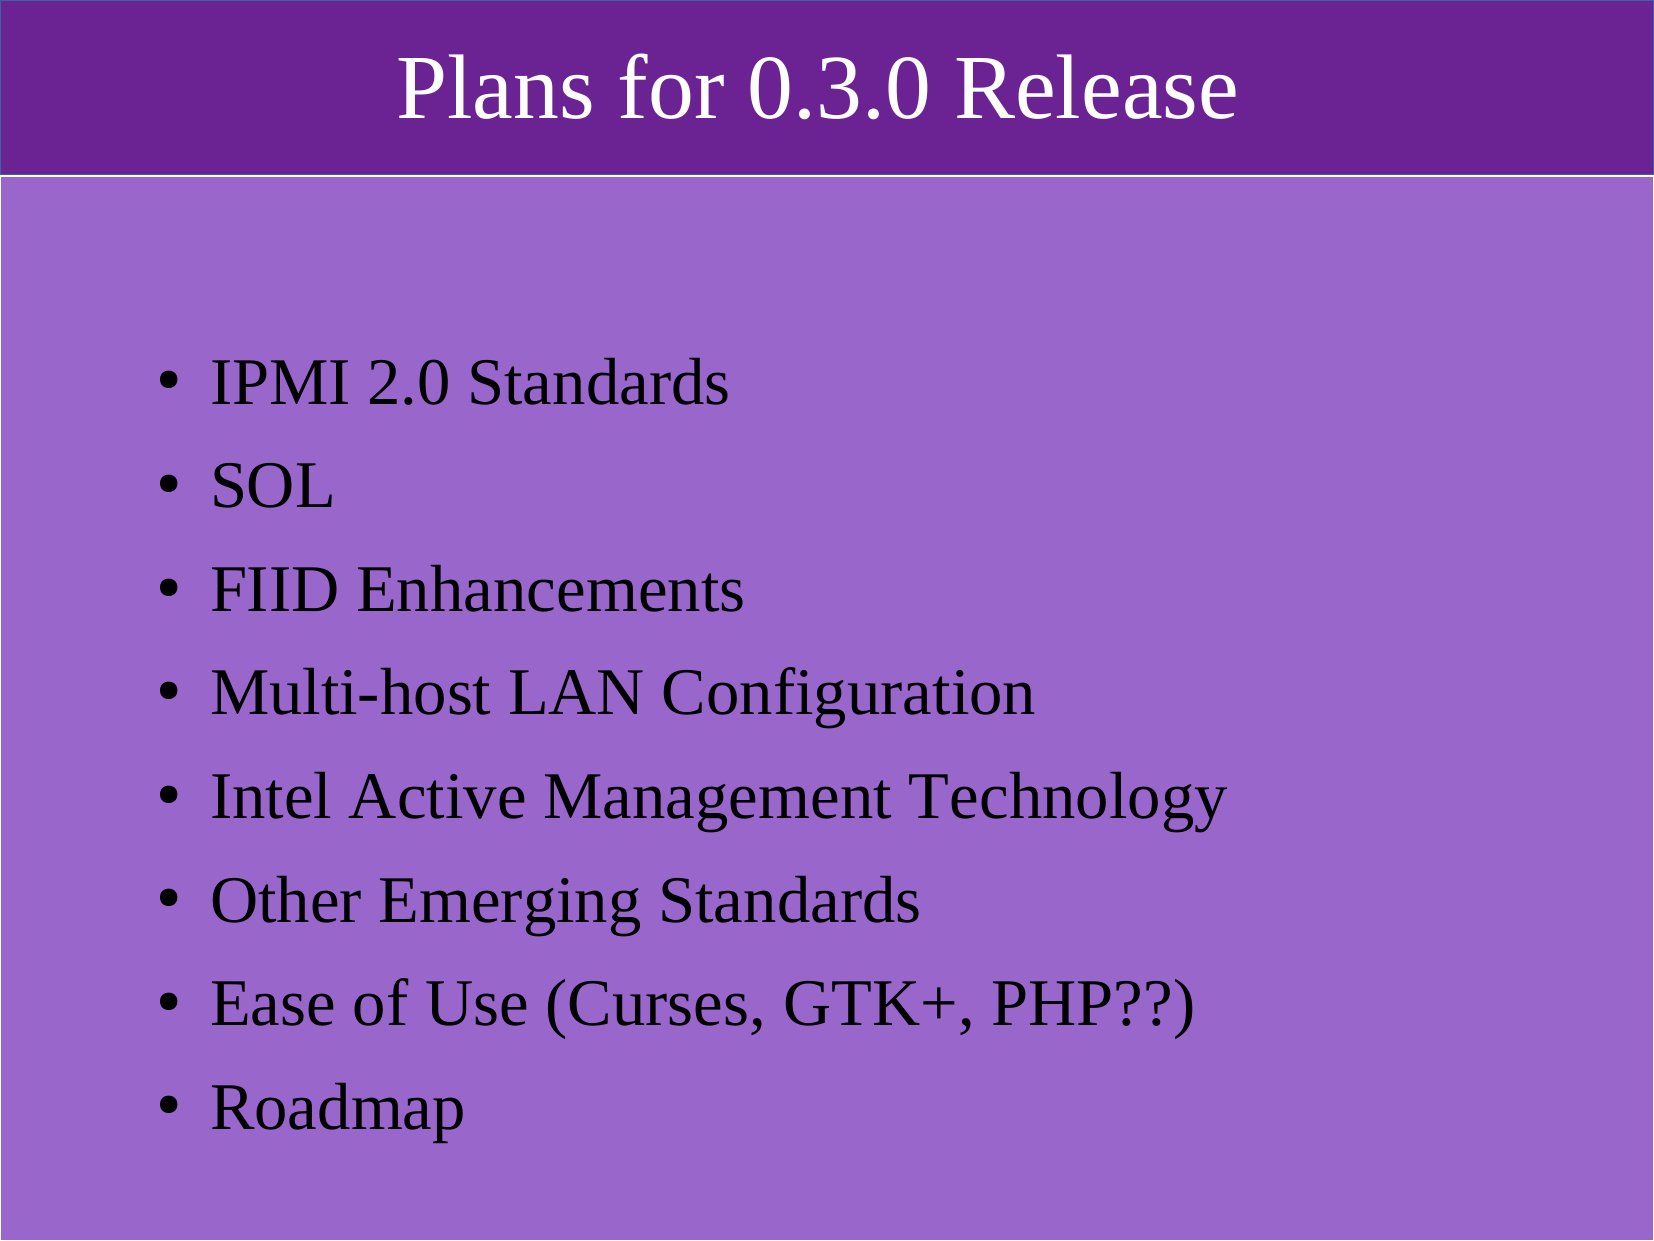

# Plans for 0.3.0 Release
IPMI 2.0 Standards
SOL
FIID Enhancements
Multi-host LAN Configuration
Intel Active Management Technology
Other Emerging Standards
Ease of Use (Curses, GTK+, PHP??)
Roadmap